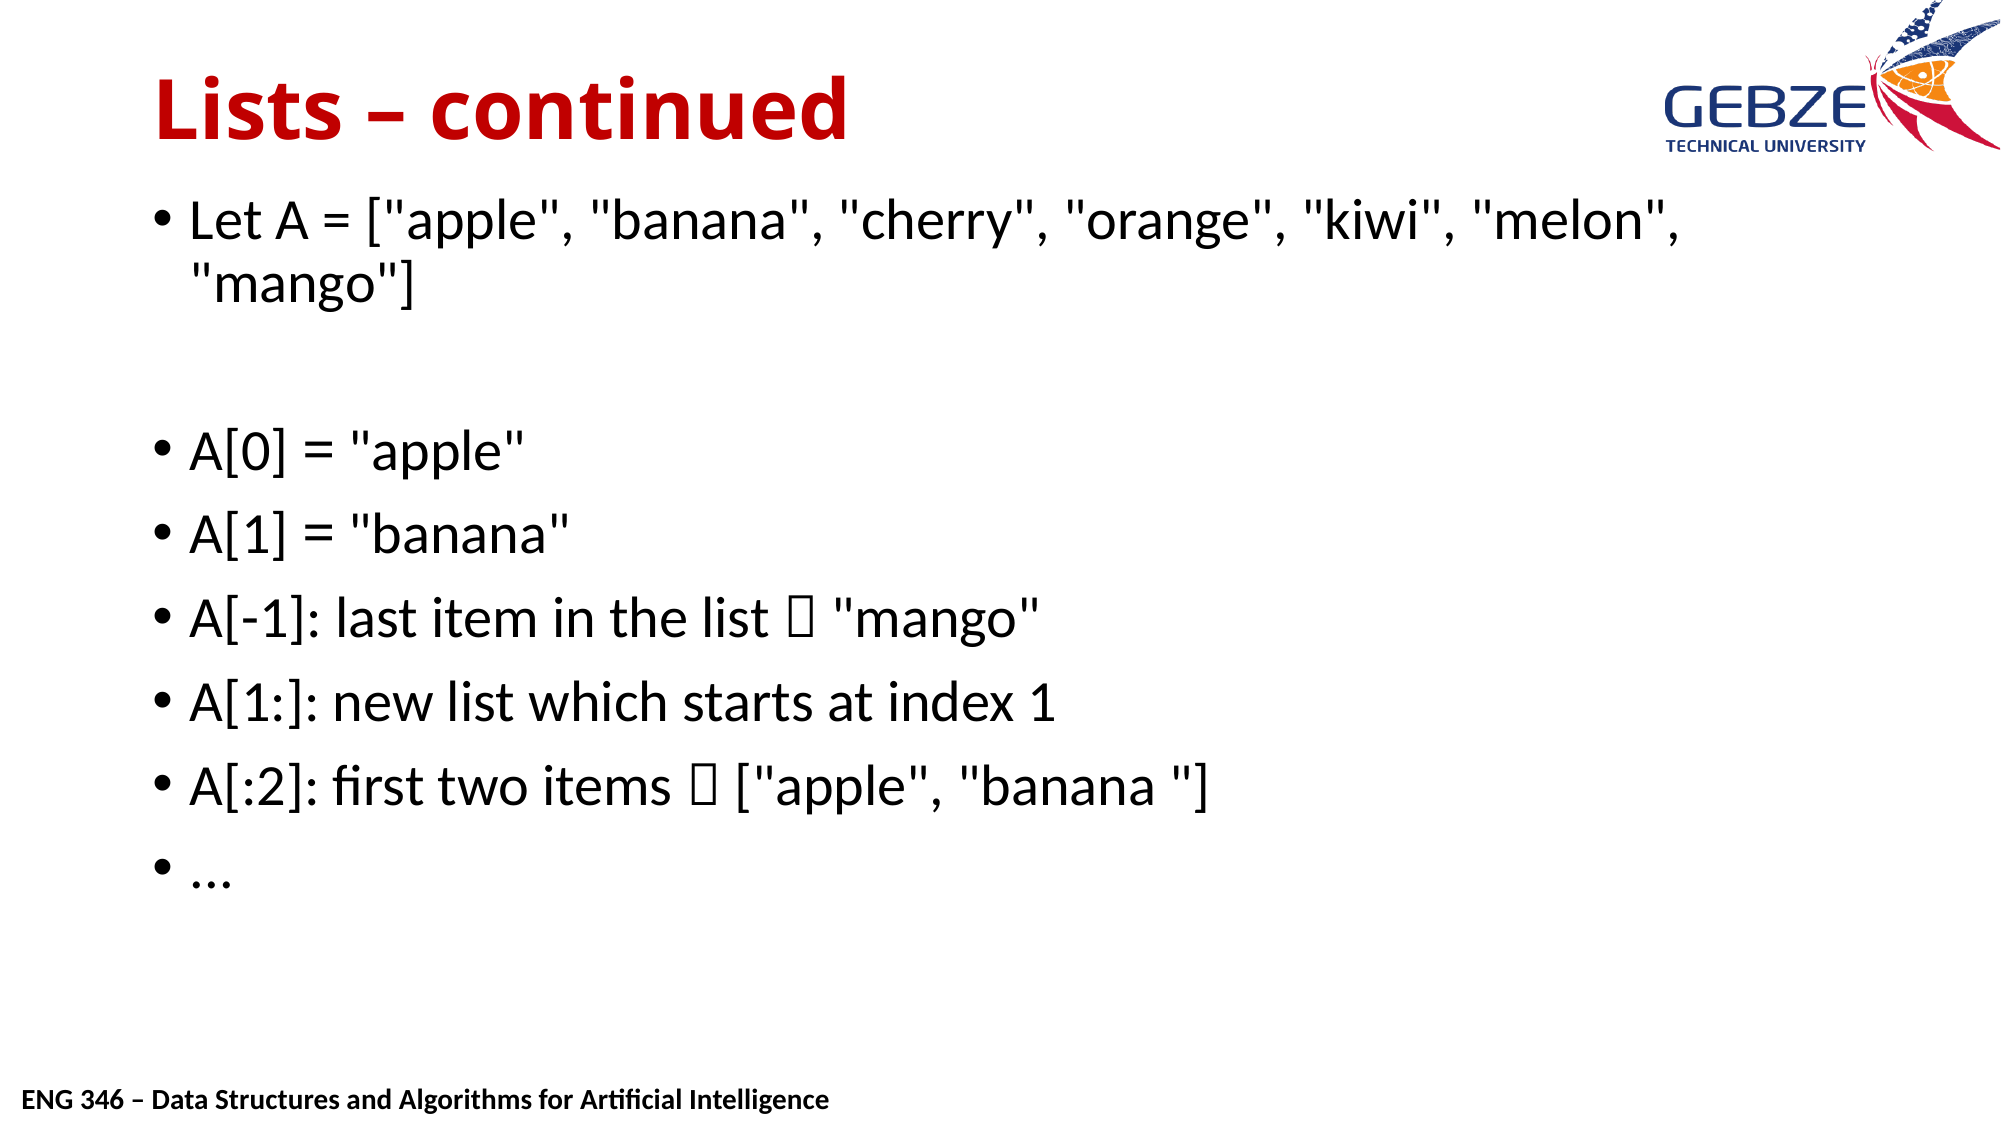

# Lists – continued
Let A = ["apple", "banana", "cherry", "orange", "kiwi", "melon", "mango"]
A[0] = "apple"
A[1] = "banana"
A[-1]: last item in the list  "mango"
A[1:]: new list which starts at index 1
A[:2]: first two items  ["apple", "banana "]
...